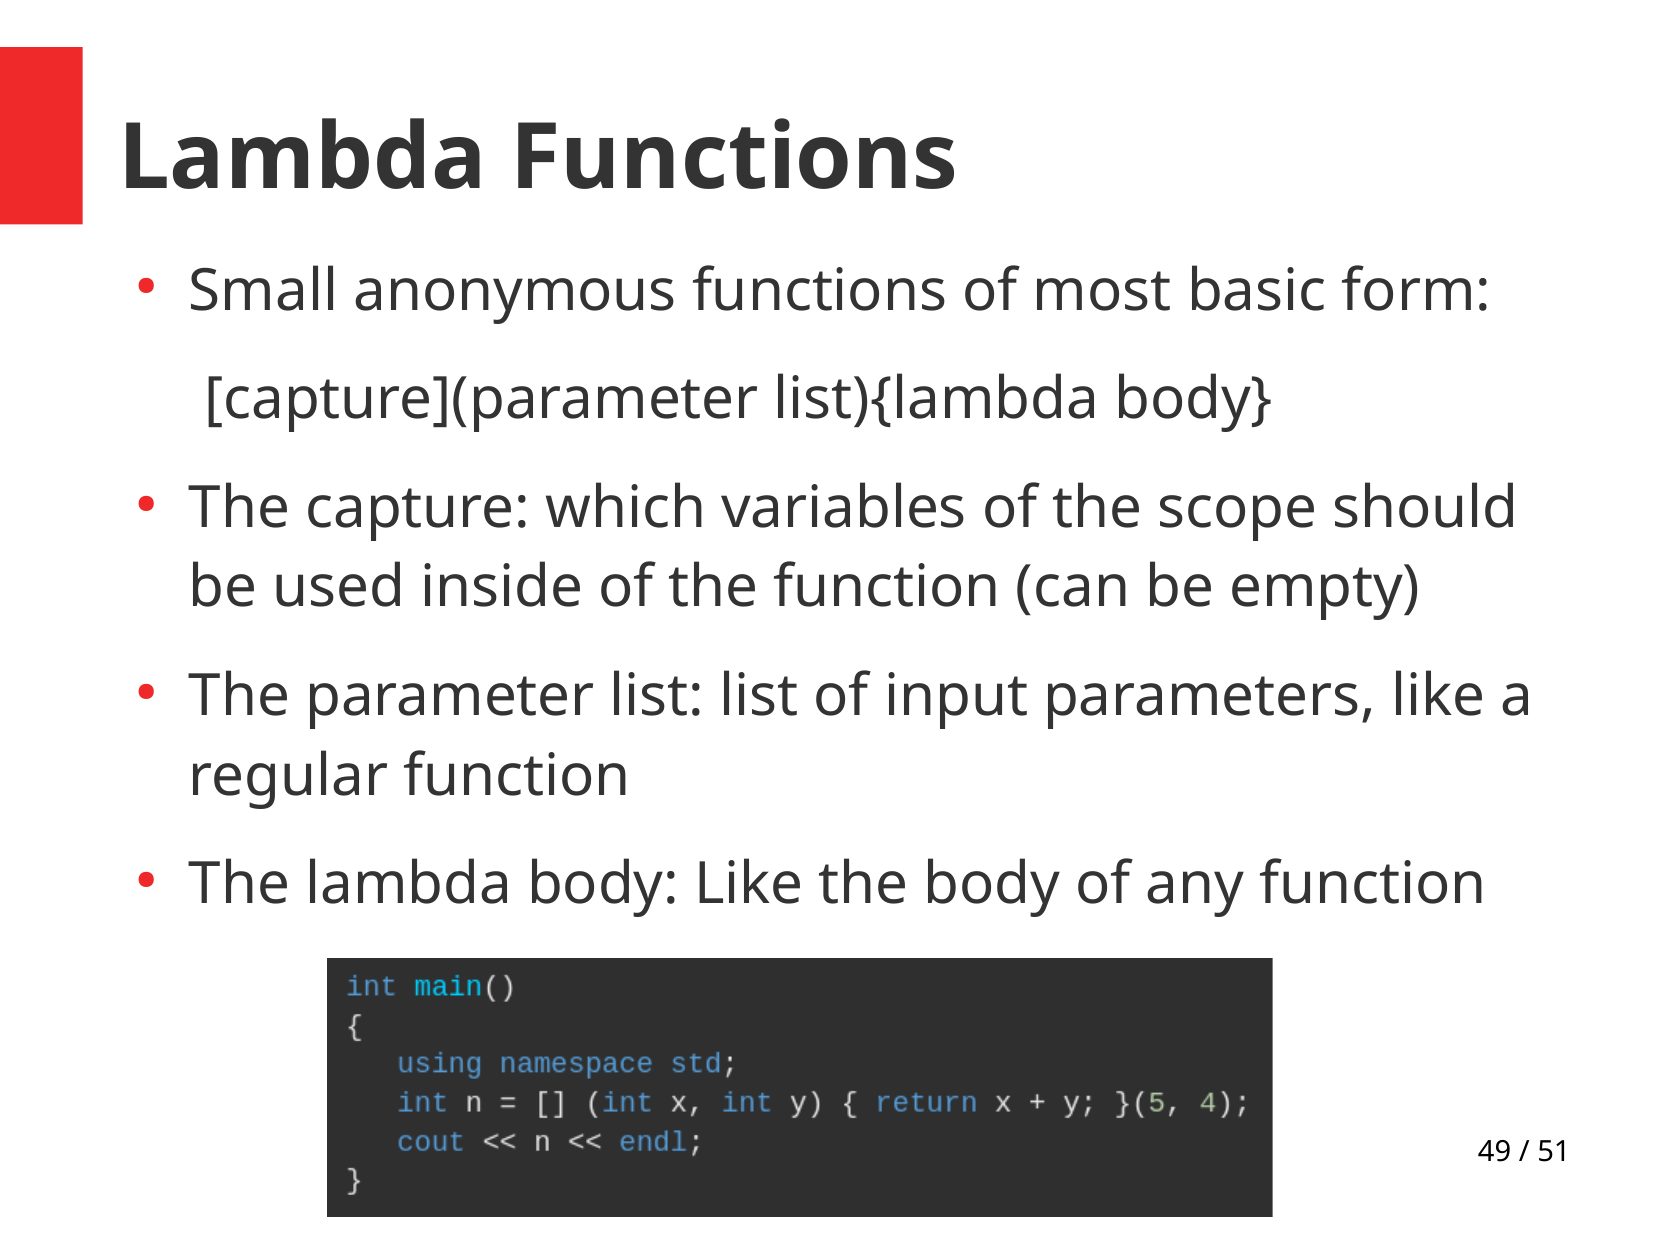

# Lambda Functions
Small anonymous functions of most basic form:
 [capture](parameter list){lambda body}
The capture: which variables of the scope should be used inside of the function (can be empty)
The parameter list: list of input parameters, like a regular function
The lambda body: Like the body of any function
49